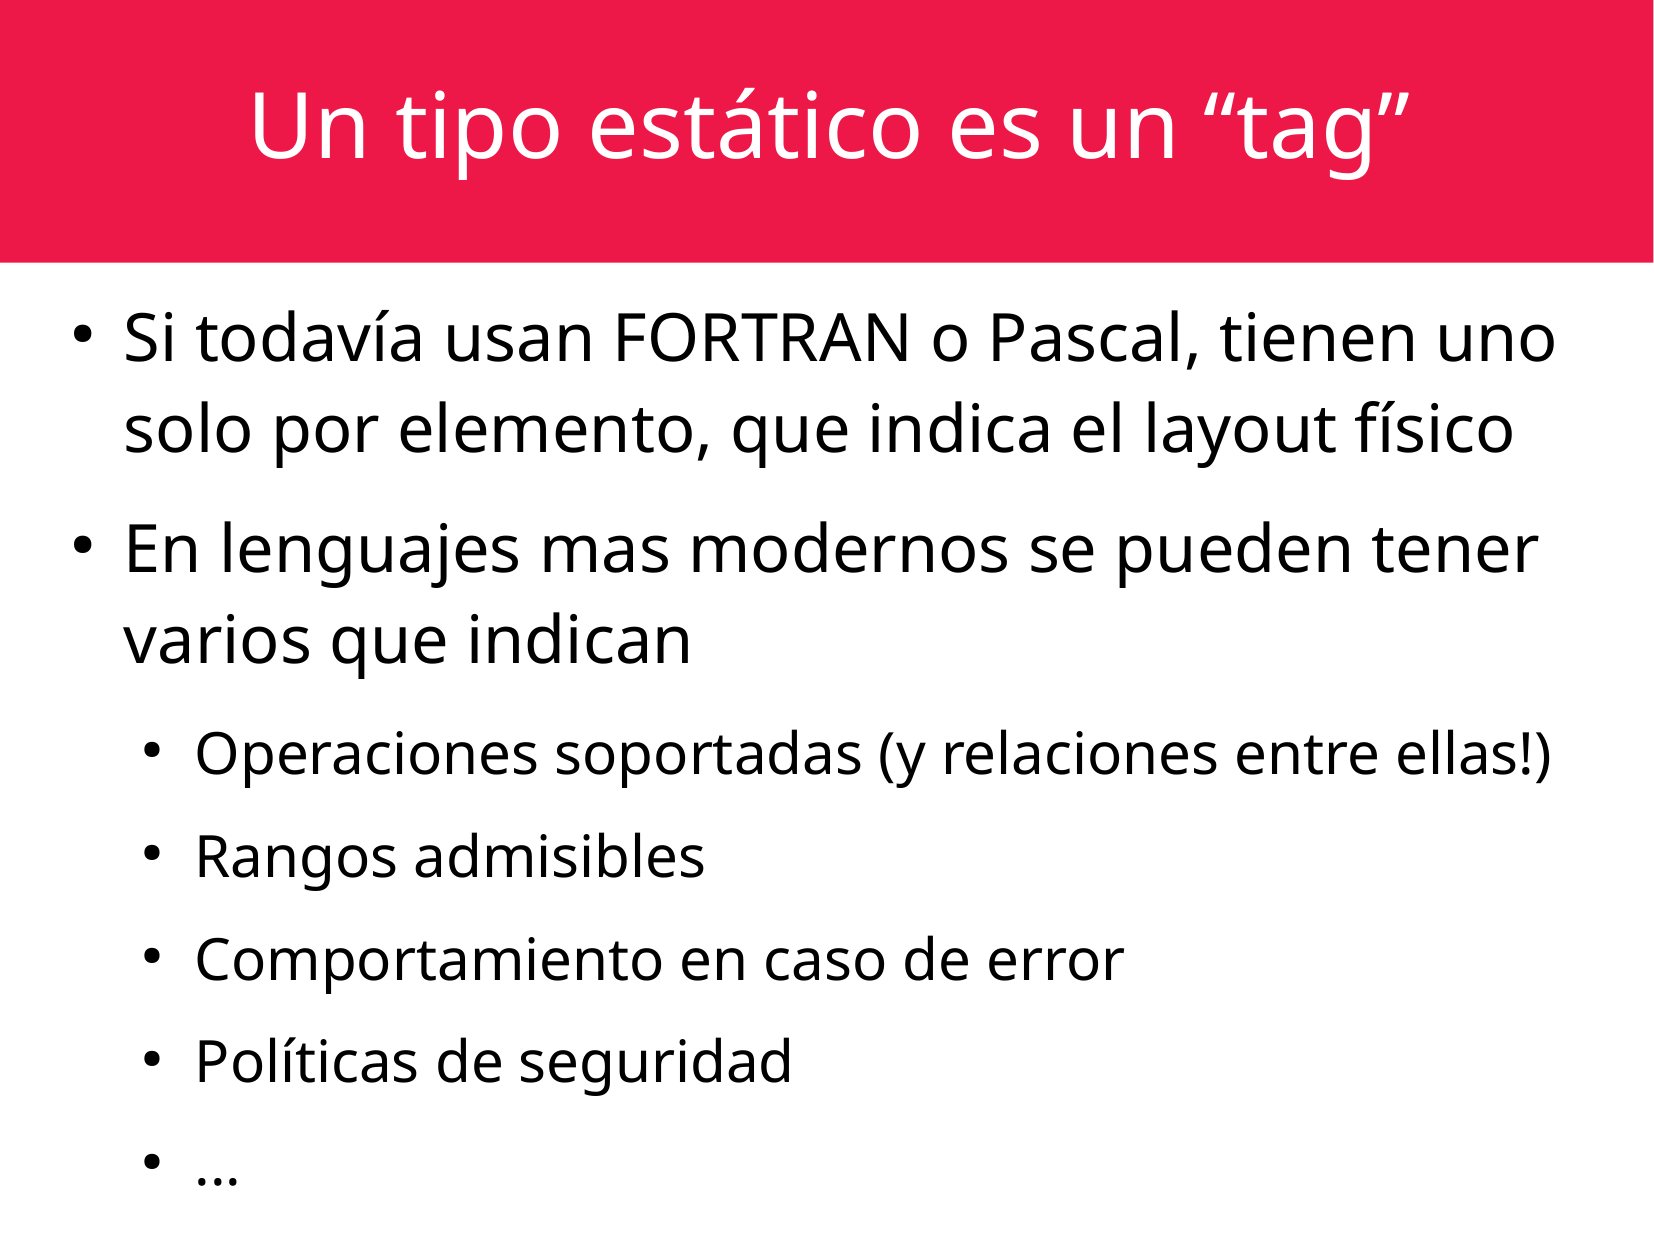

# Un tipo estático es un “tag”
Si todavía usan FORTRAN o Pascal, tienen uno solo por elemento, que indica el layout físico
En lenguajes mas modernos se pueden tener varios que indican
Operaciones soportadas (y relaciones entre ellas!)
Rangos admisibles
Comportamiento en caso de error
Políticas de seguridad
...